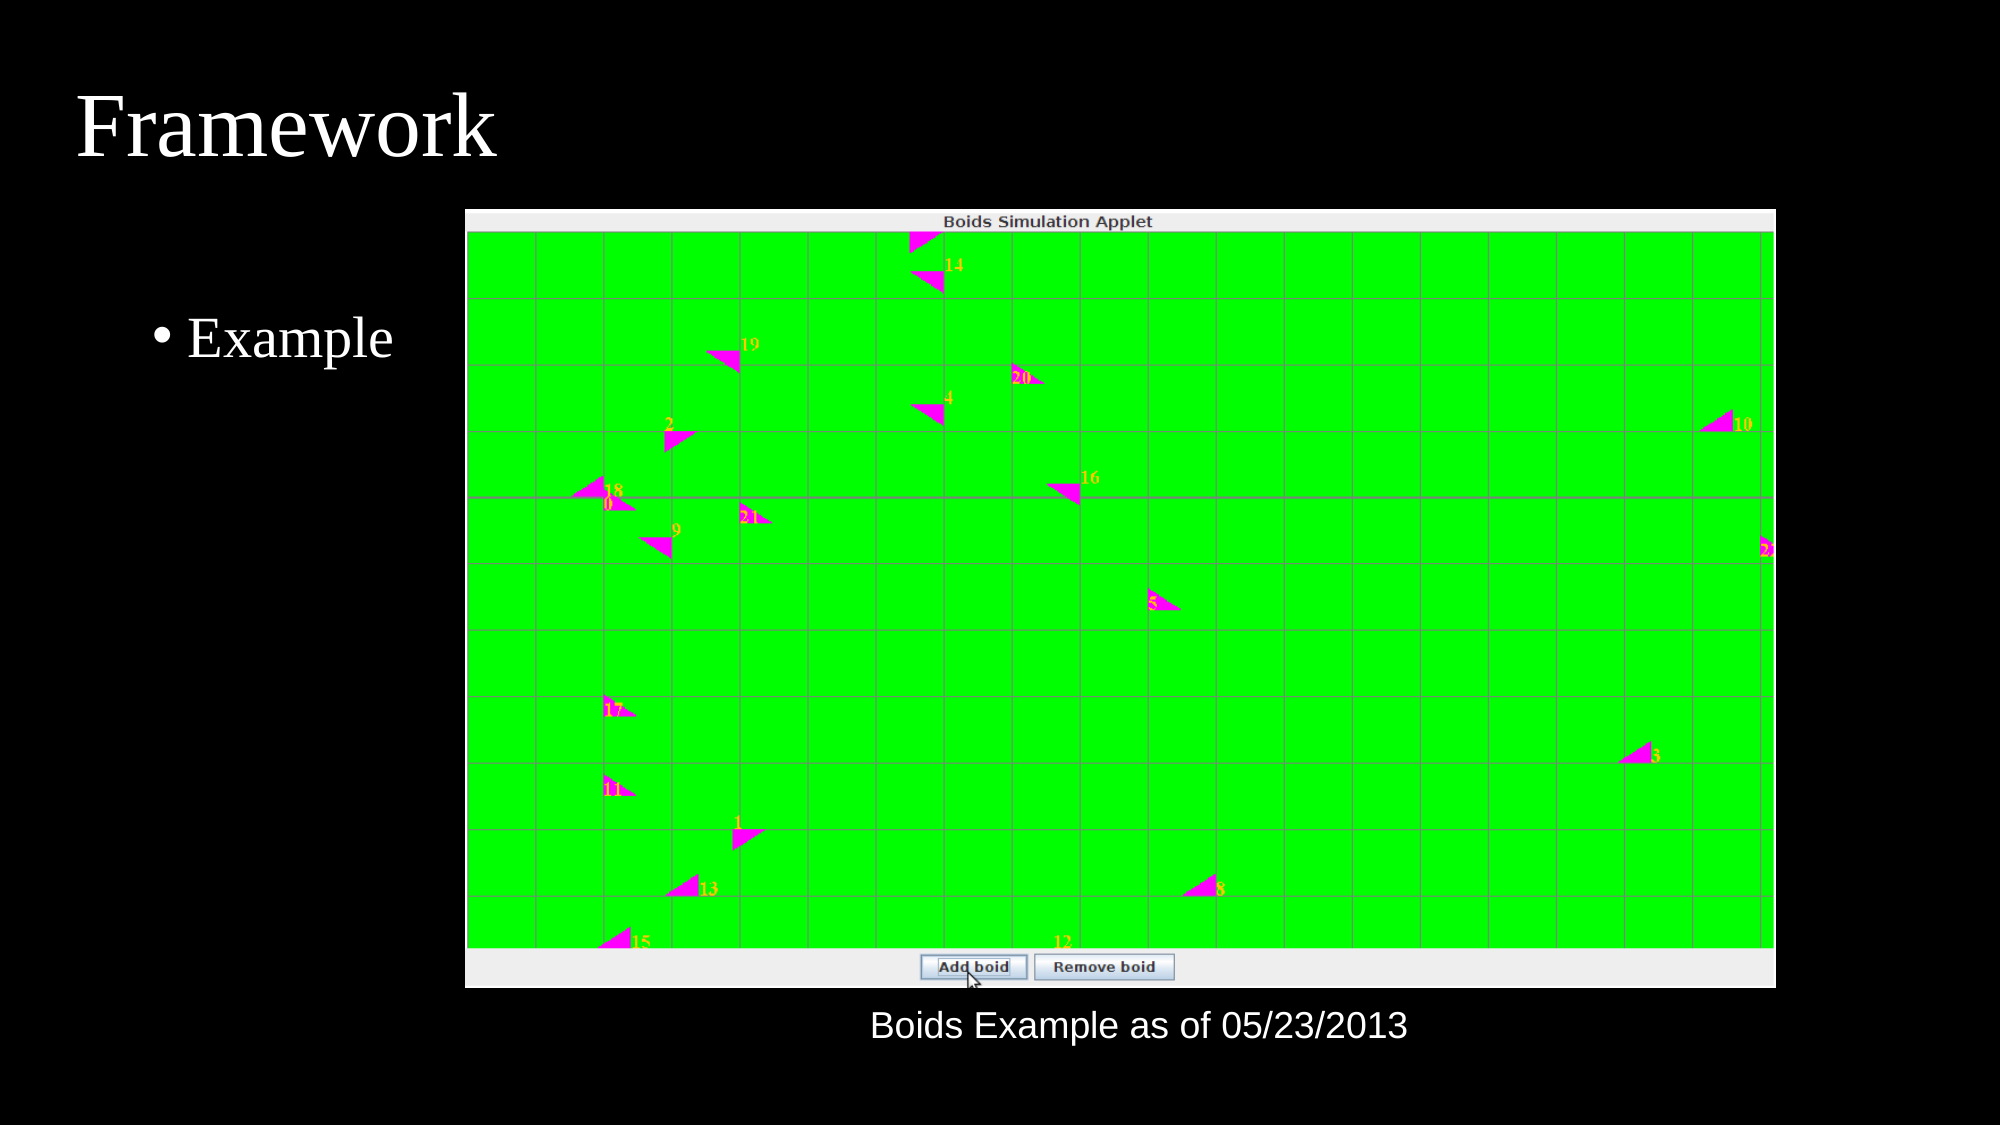

Framework
Example
Boids Example as of 05/23/2013